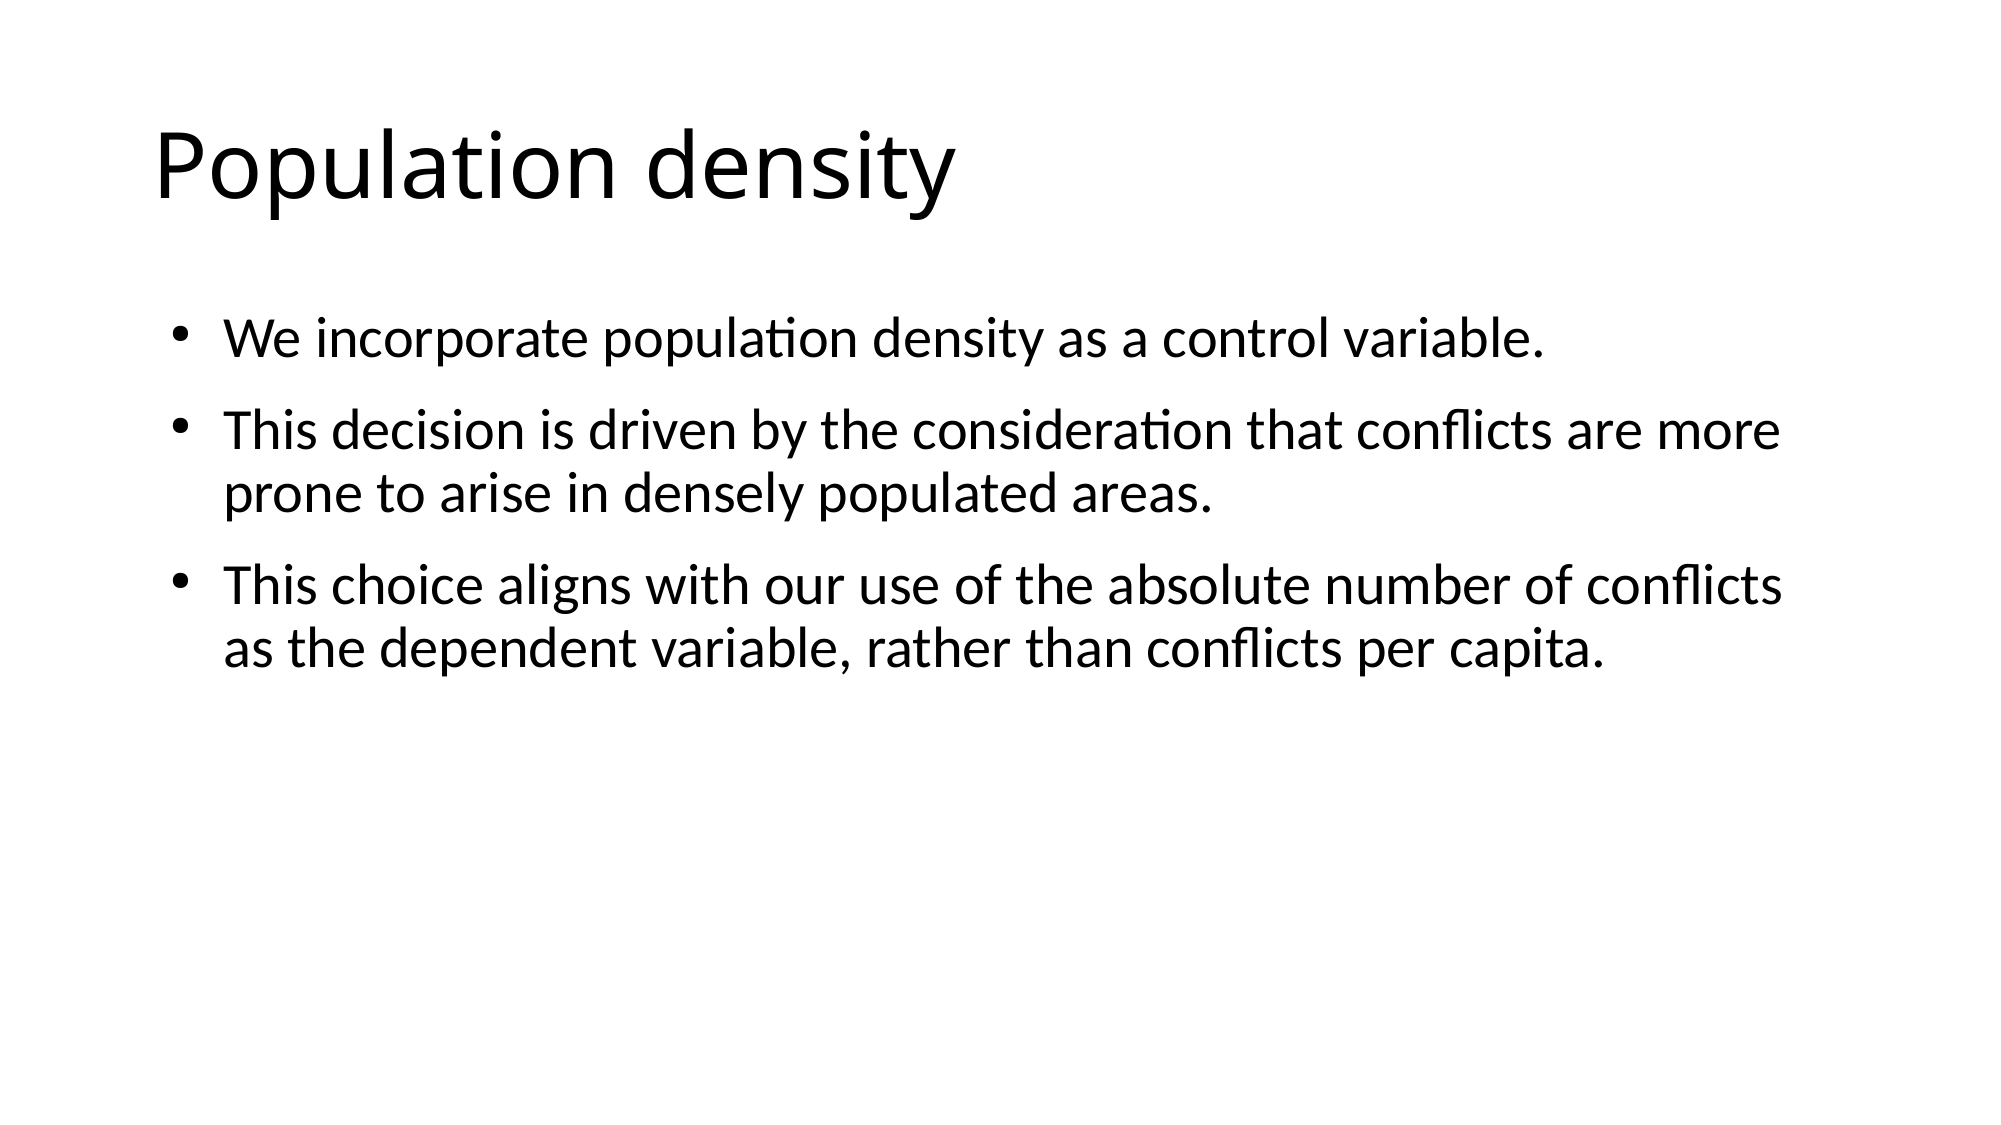

# Population density
We incorporate population density as a control variable.
This decision is driven by the consideration that conflicts are more prone to arise in densely populated areas.
This choice aligns with our use of the absolute number of conflicts as the dependent variable, rather than conflicts per capita.